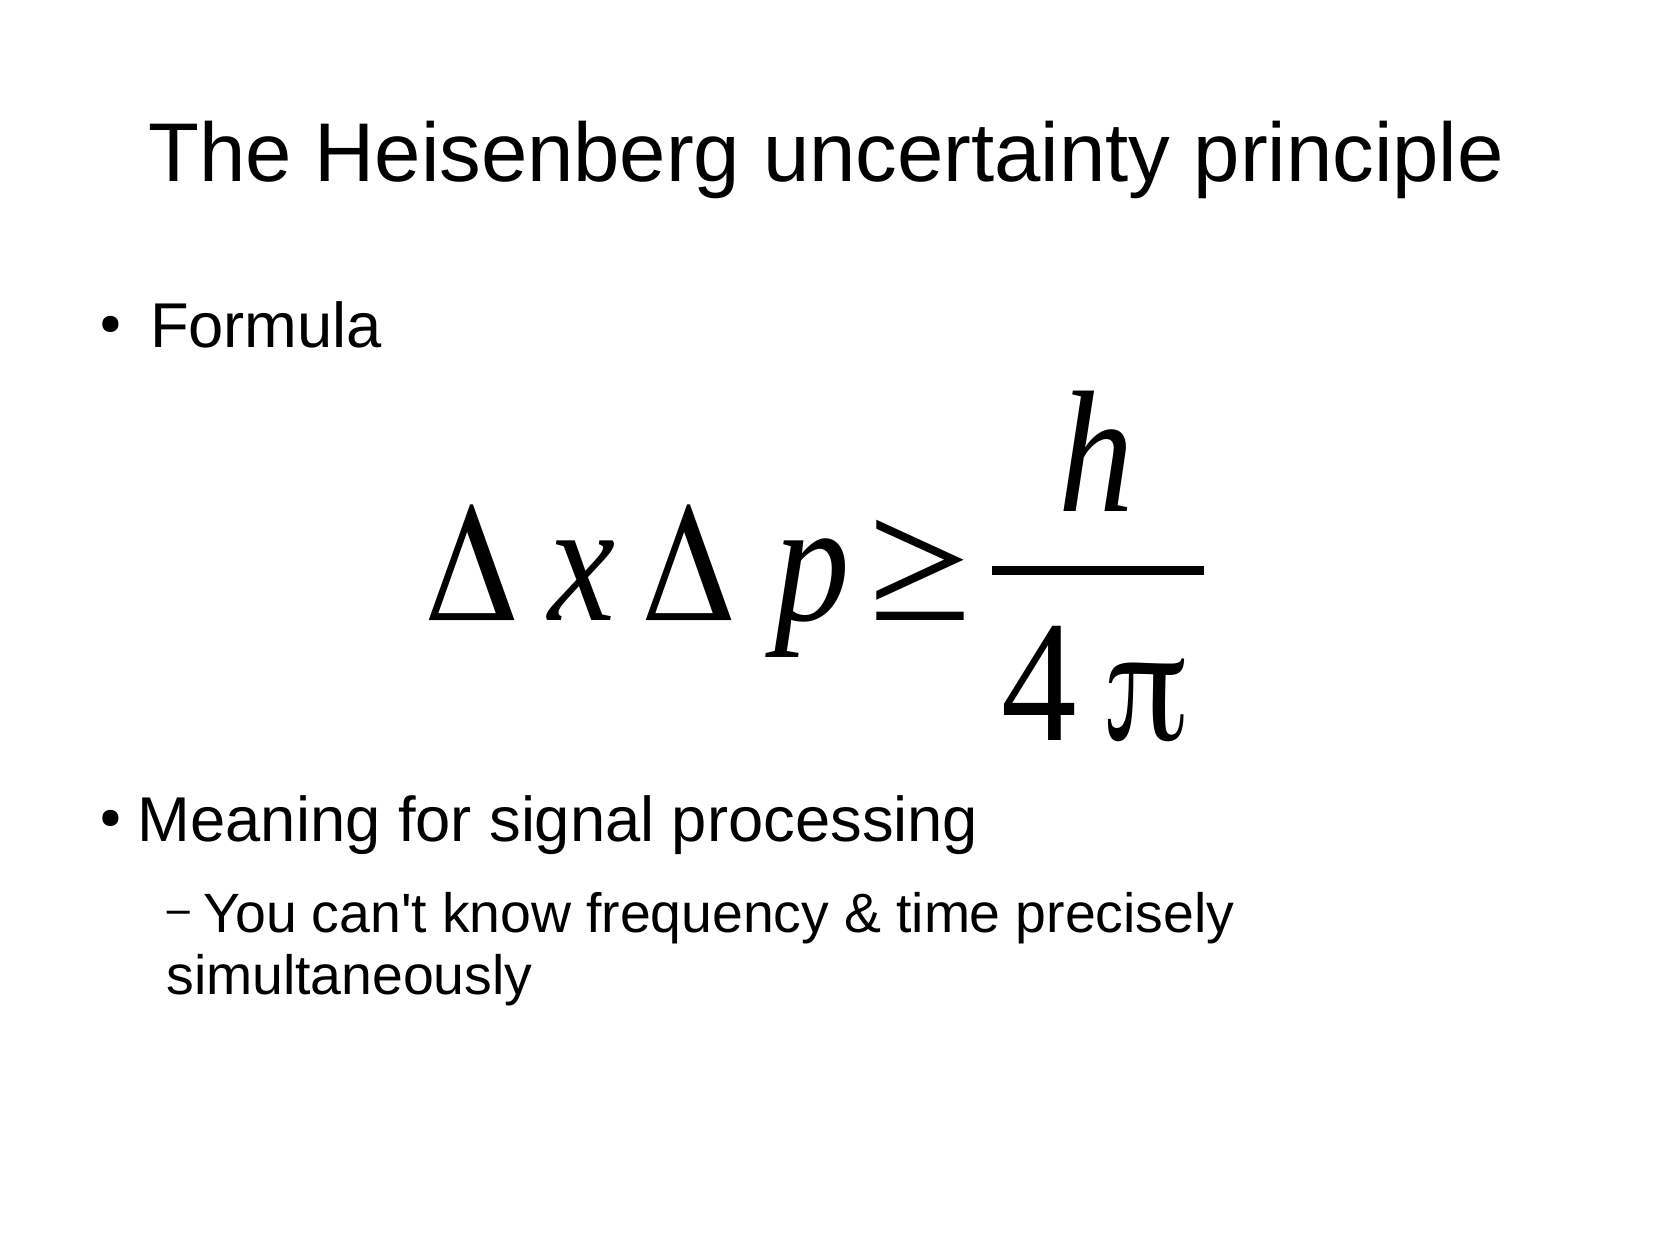

# The Heisenberg uncertainty principle
Formula
 Meaning for signal processing
 You can't know frequency & time precisely simultaneously